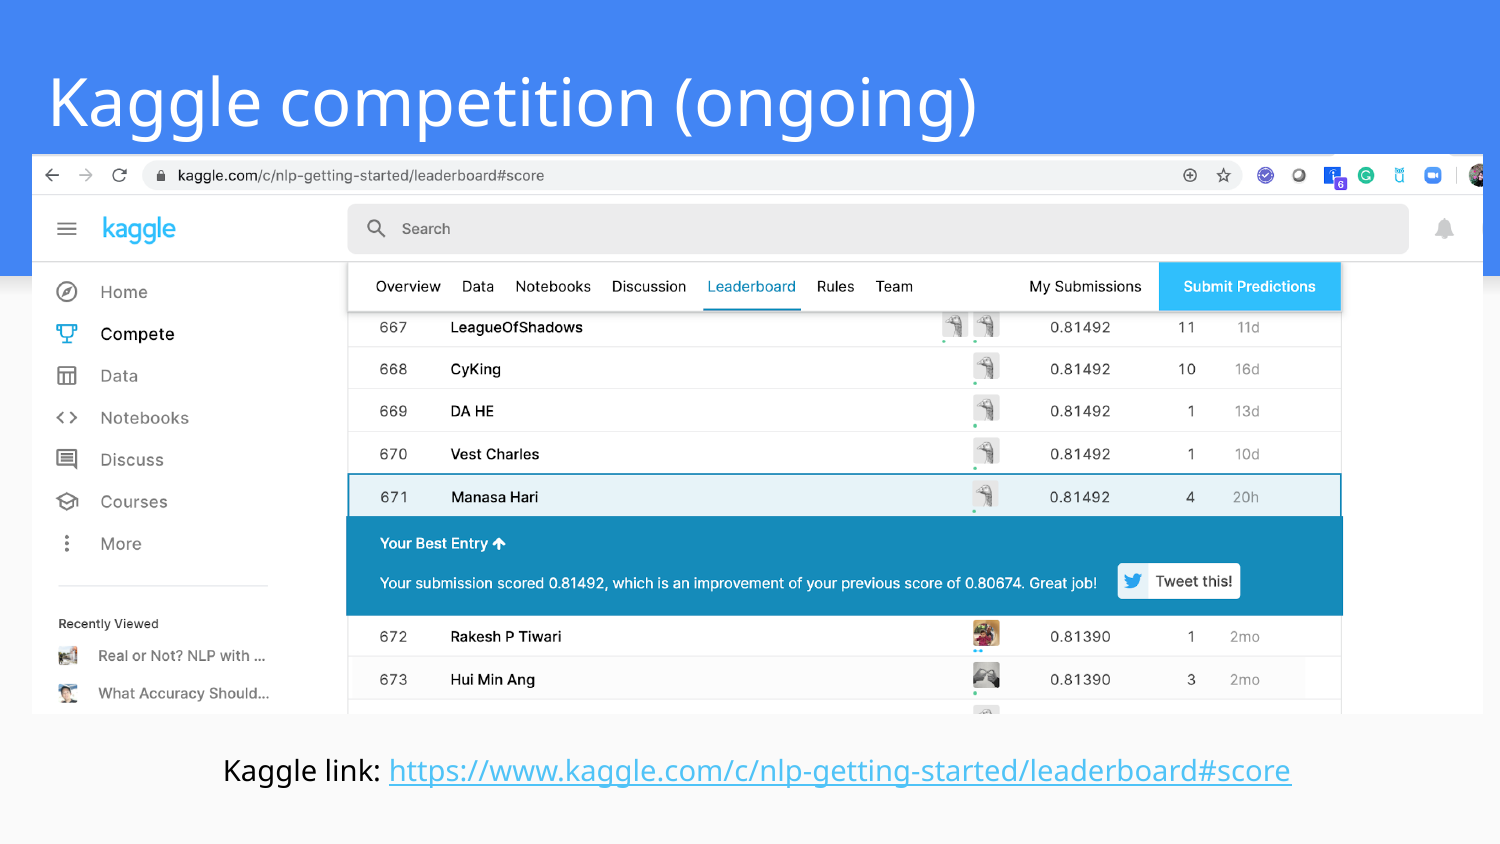

# Kaggle competition (ongoing)
Kaggle link: https://www.kaggle.com/c/nlp-getting-started/leaderboard#score